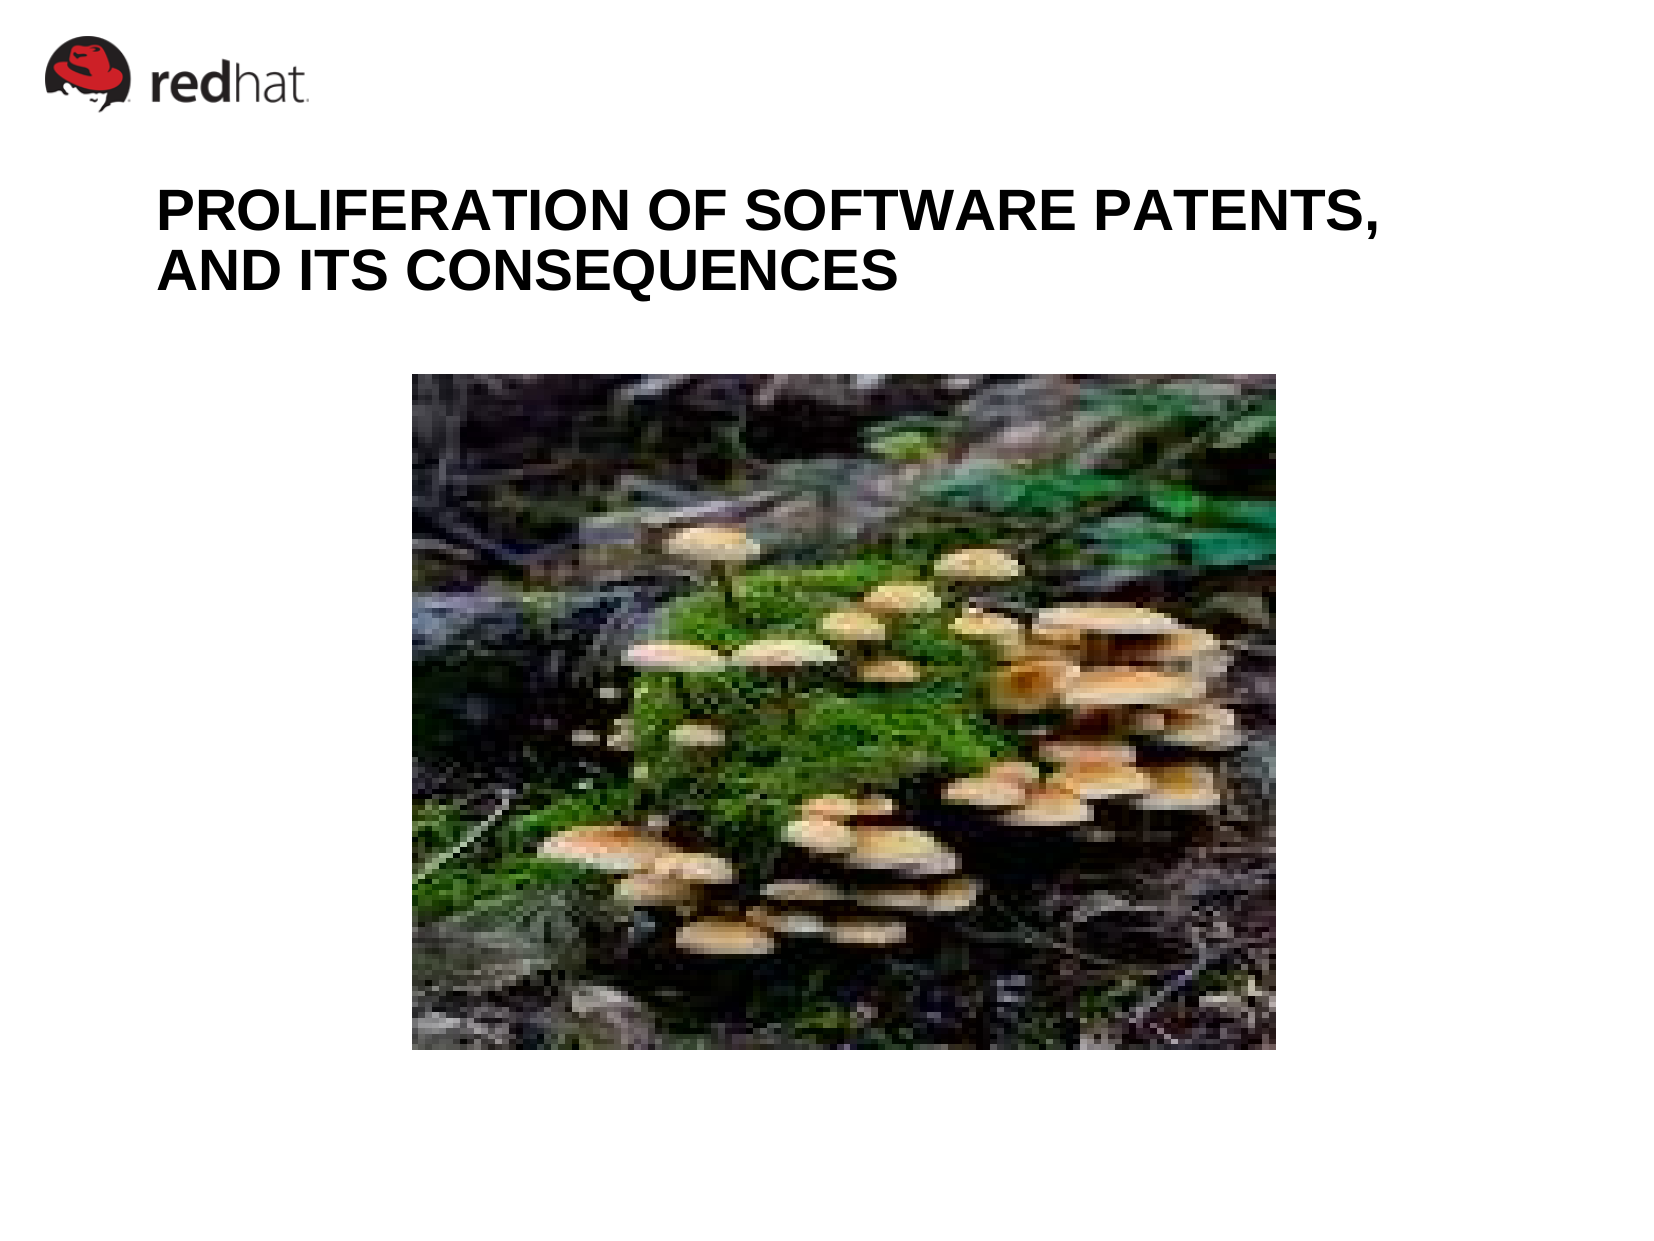

# PROLIFERATION OF SOFTWARE PATENTS, AND ITS CONSEQUENCES